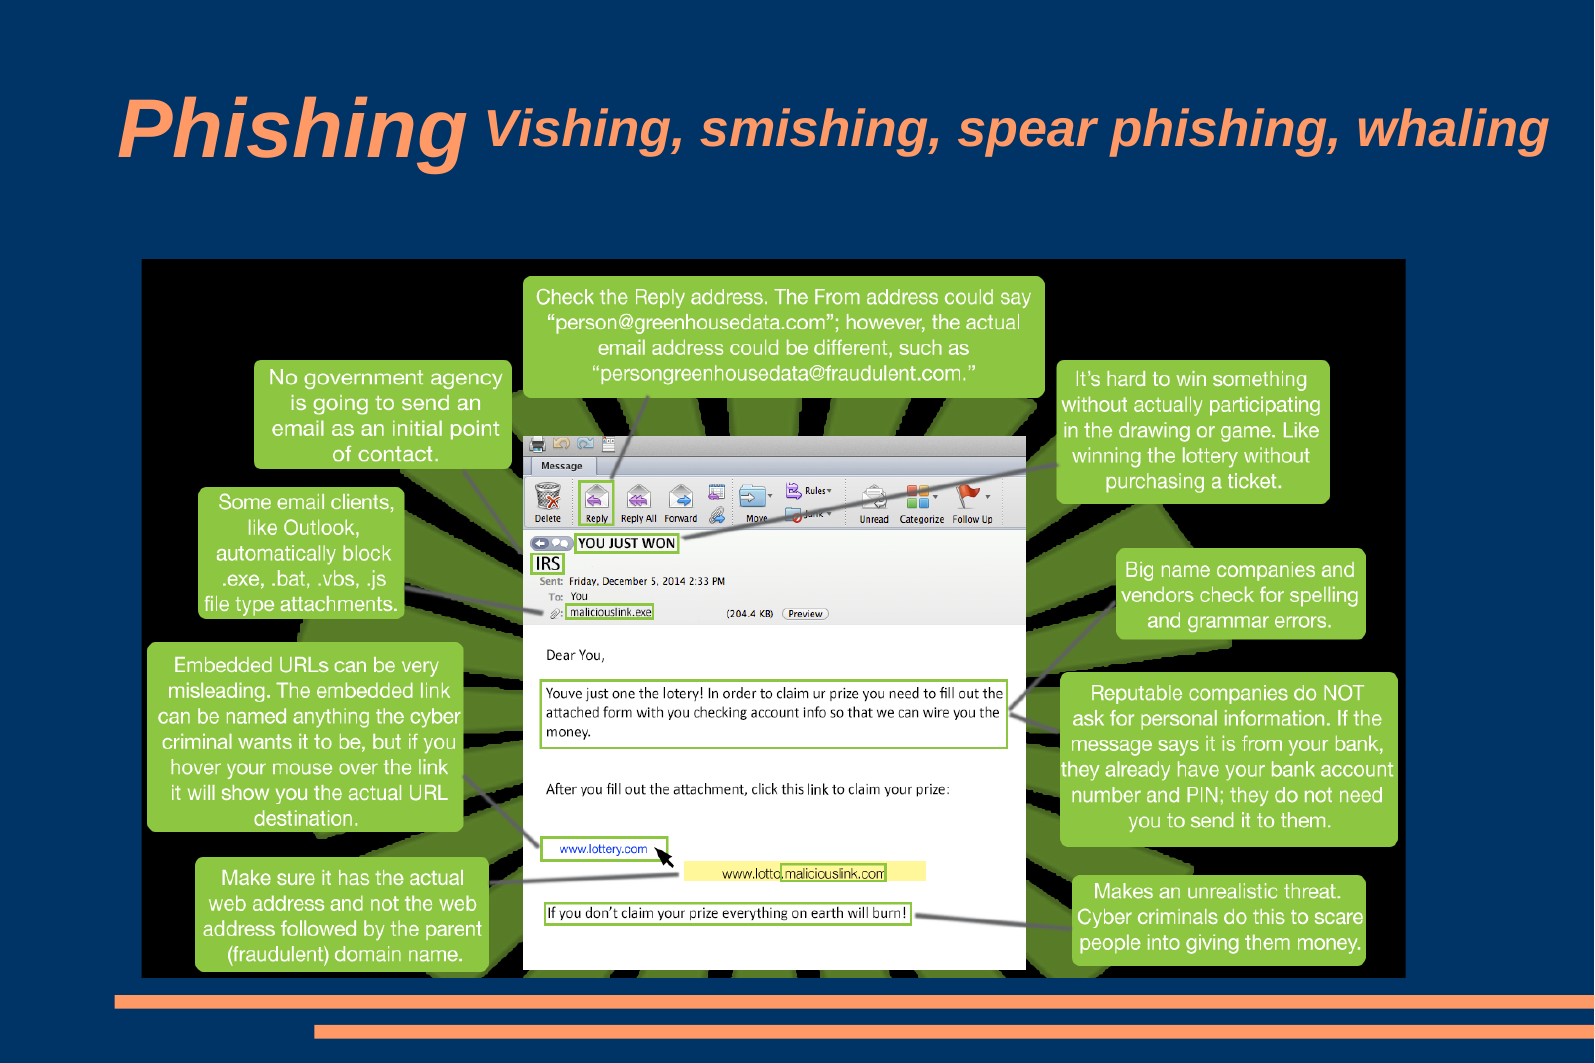

# Phishing
Vishing, smishing, spear phishing, whaling